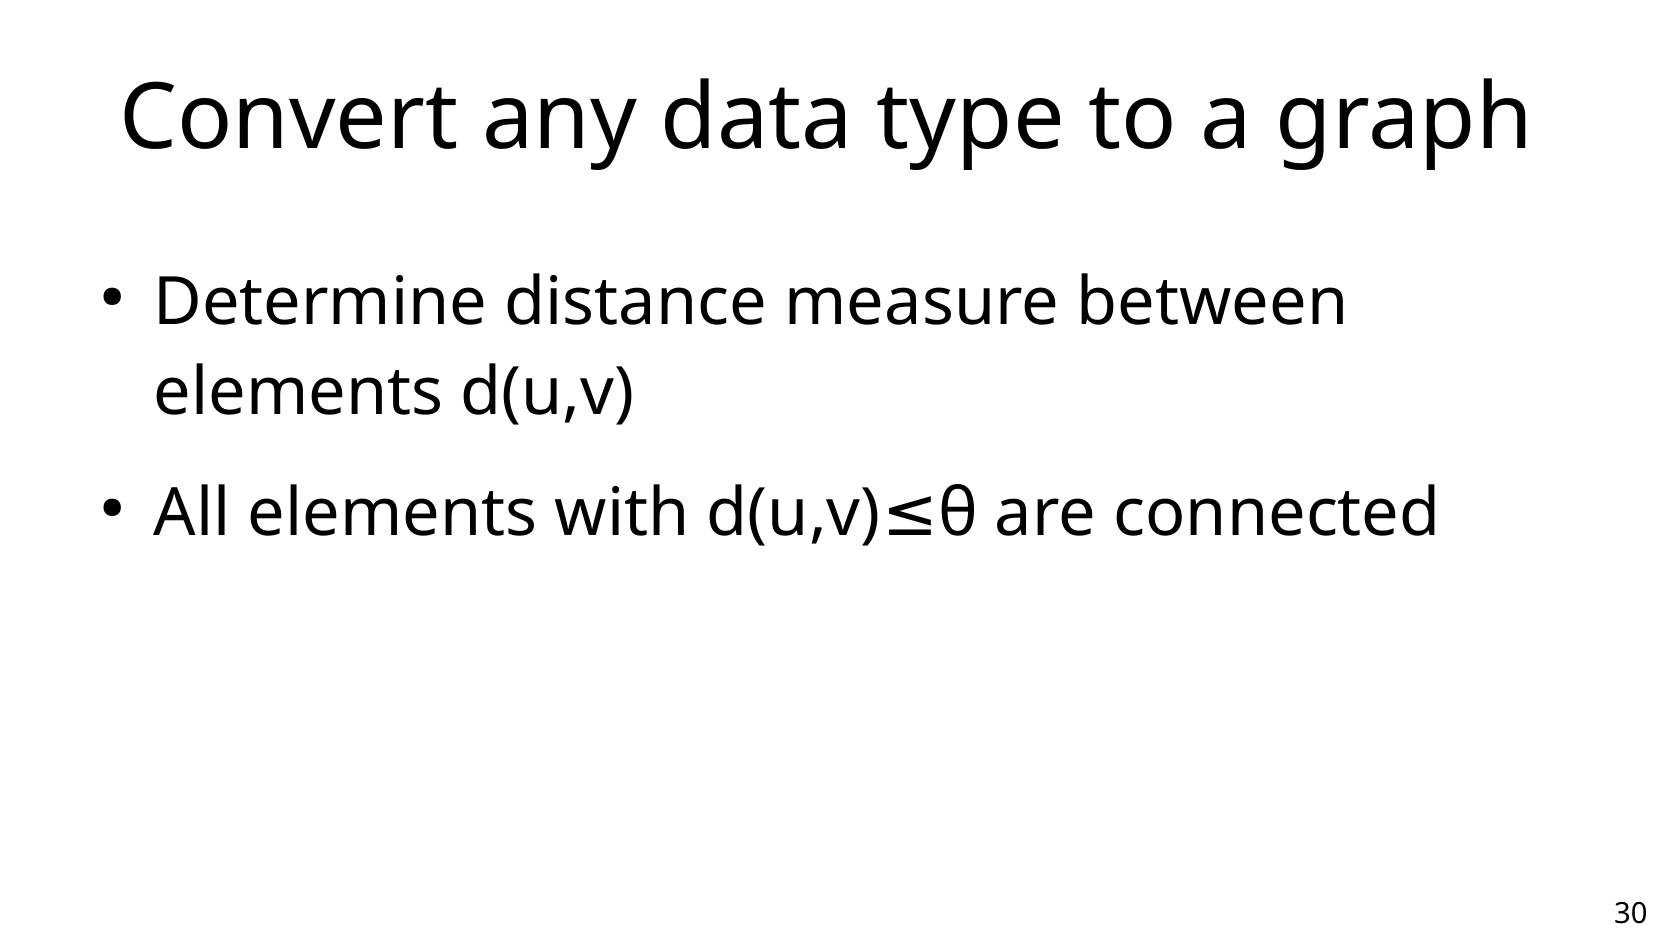

# Convert any data type to a graph
Determine distance measure between elements d(u,v)
All elements with d(u,v)≤θ are connected
30